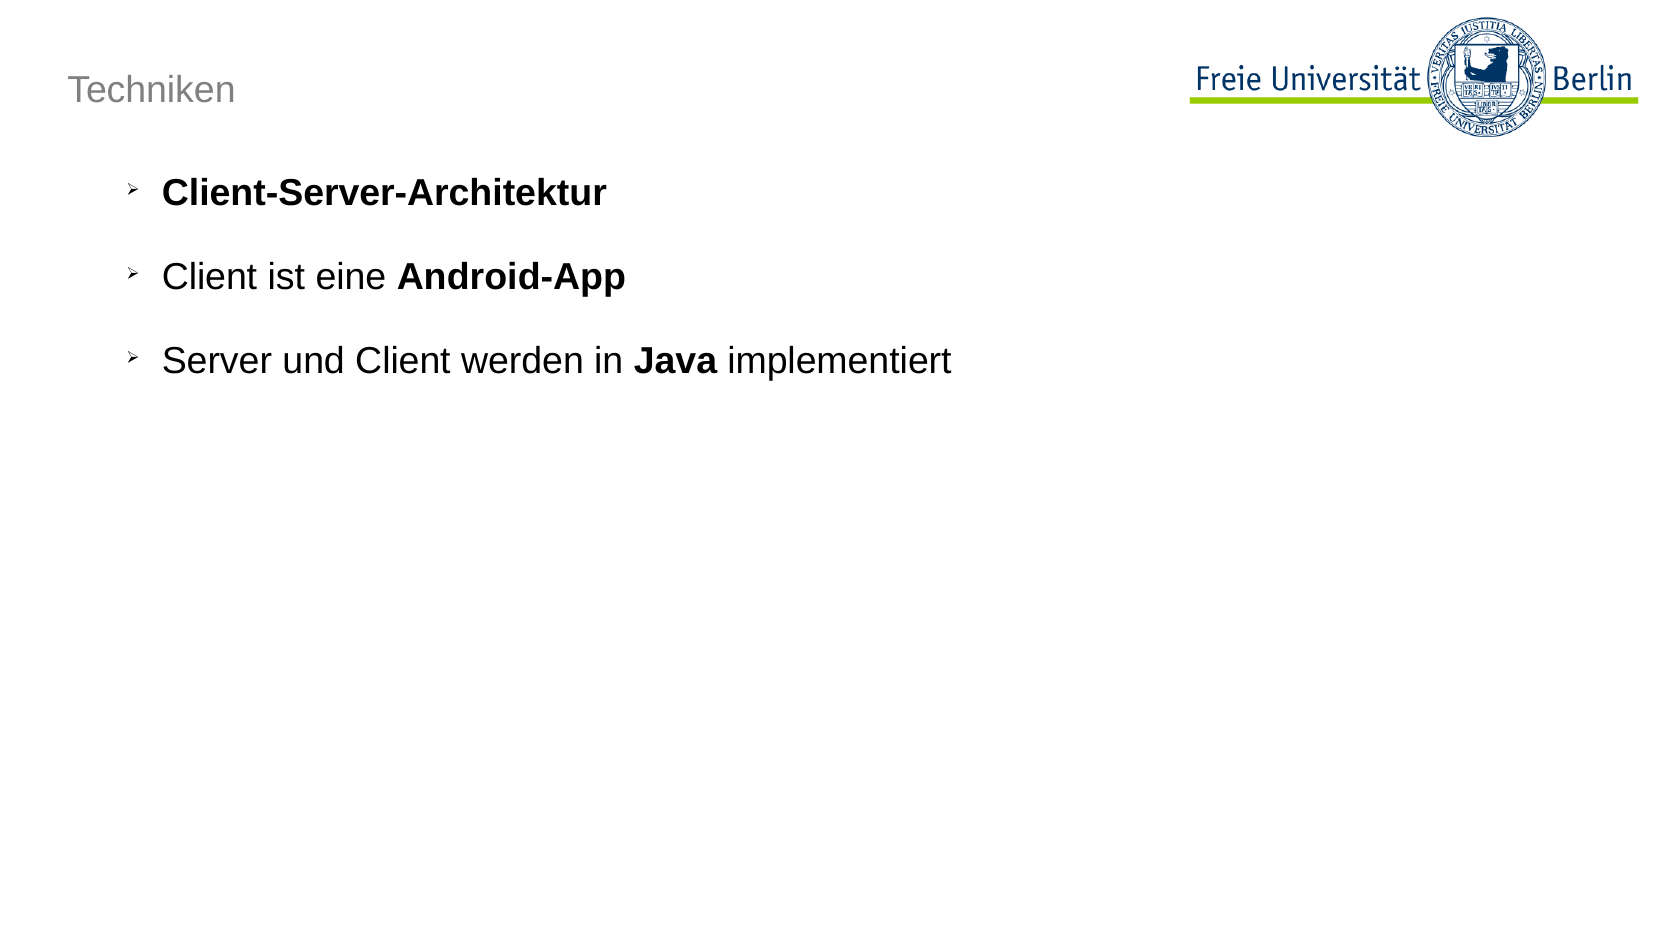

Techniken
Client-Server-Architektur
Client ist eine Android-App
Server und Client werden in Java implementiert